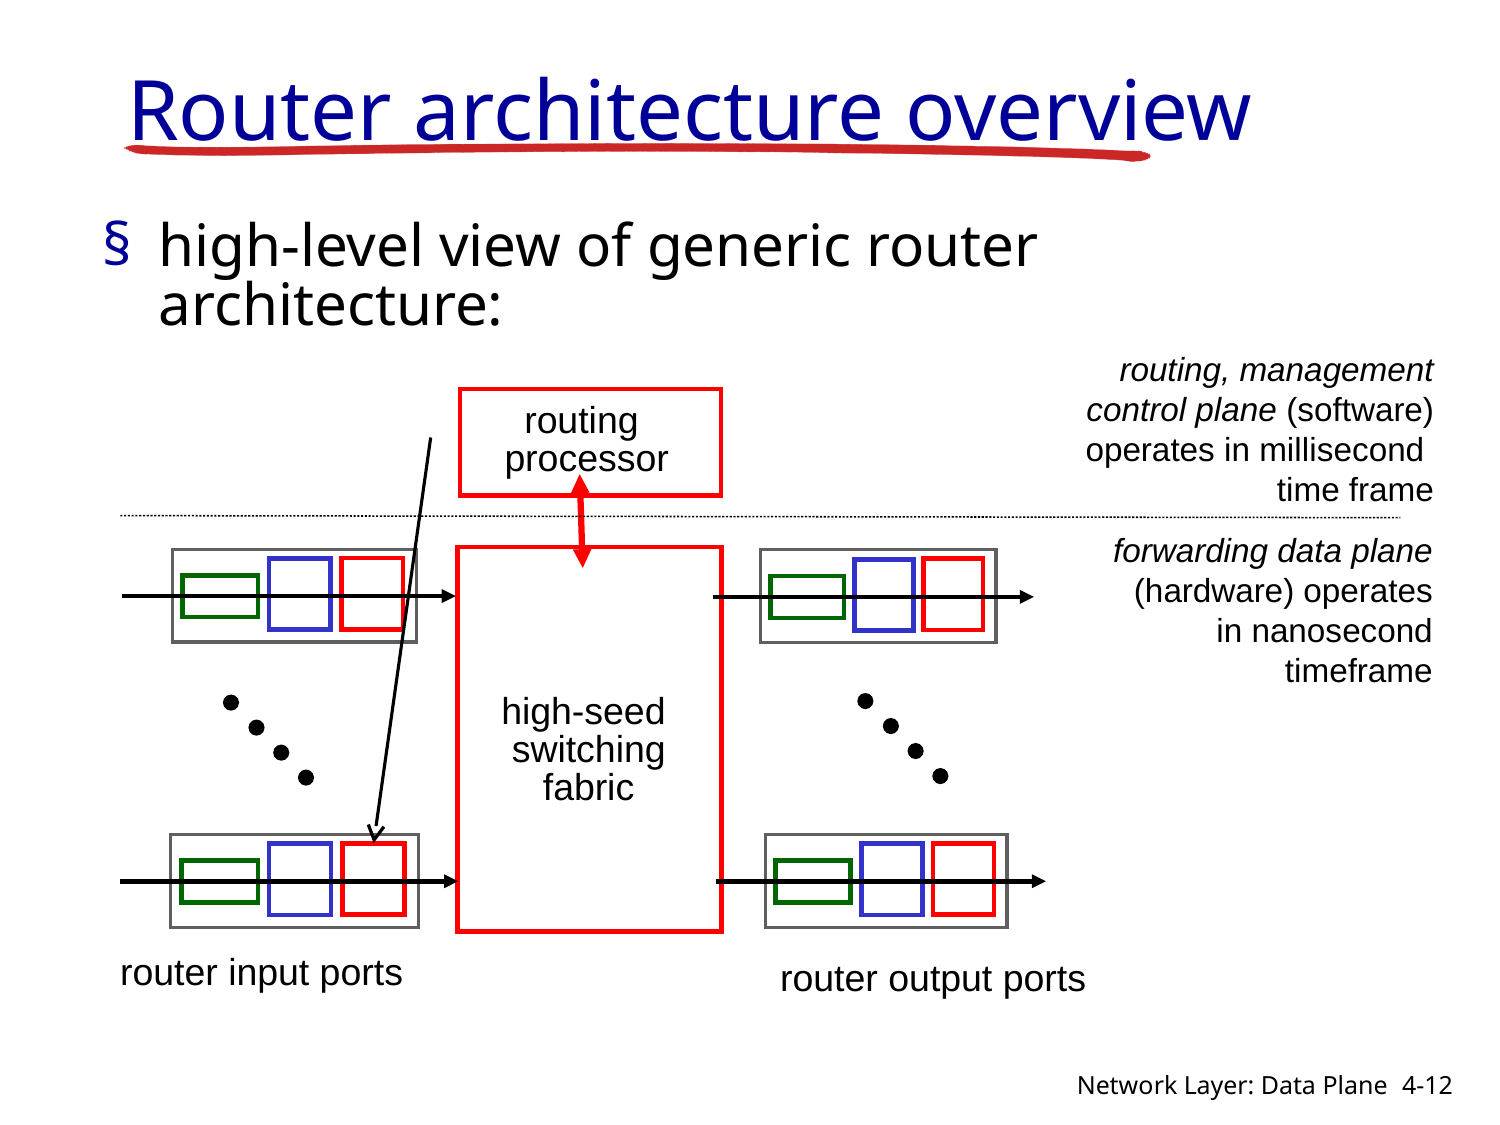

# Router architecture overview
high-level view of generic router architecture:
routing, management
control plane (software)
operates in millisecond
time frame
routing
processor
forwarding data plane (hardware) operates in nanosecond timeframe
high-seed
switching
fabric
router input ports
router output ports
Network Layer: Data Plane